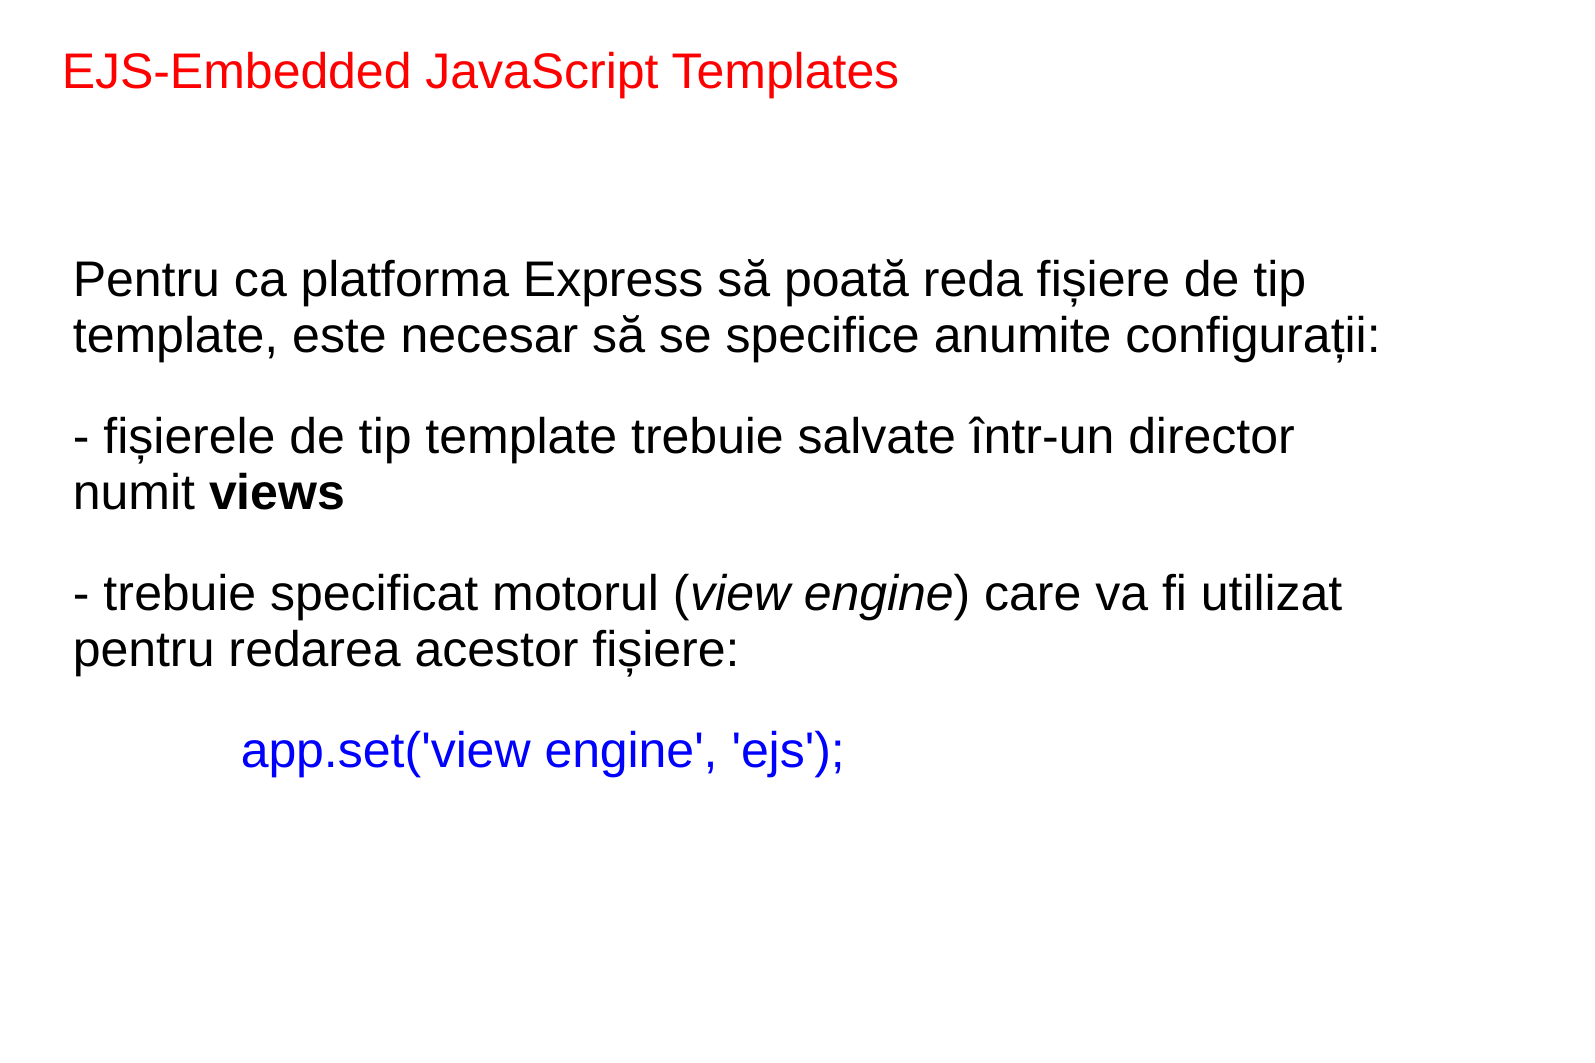

EJS-Embedded JavaScript Templates
Pentru ca platforma Express să poată reda fișiere de tip template, este necesar să se specifice anumite configurații:
- fișierele de tip template trebuie salvate într-un director numit views
- trebuie specificat motorul (view engine) care va fi utilizat pentru redarea acestor fișiere:
 app.set('view engine', 'ejs');